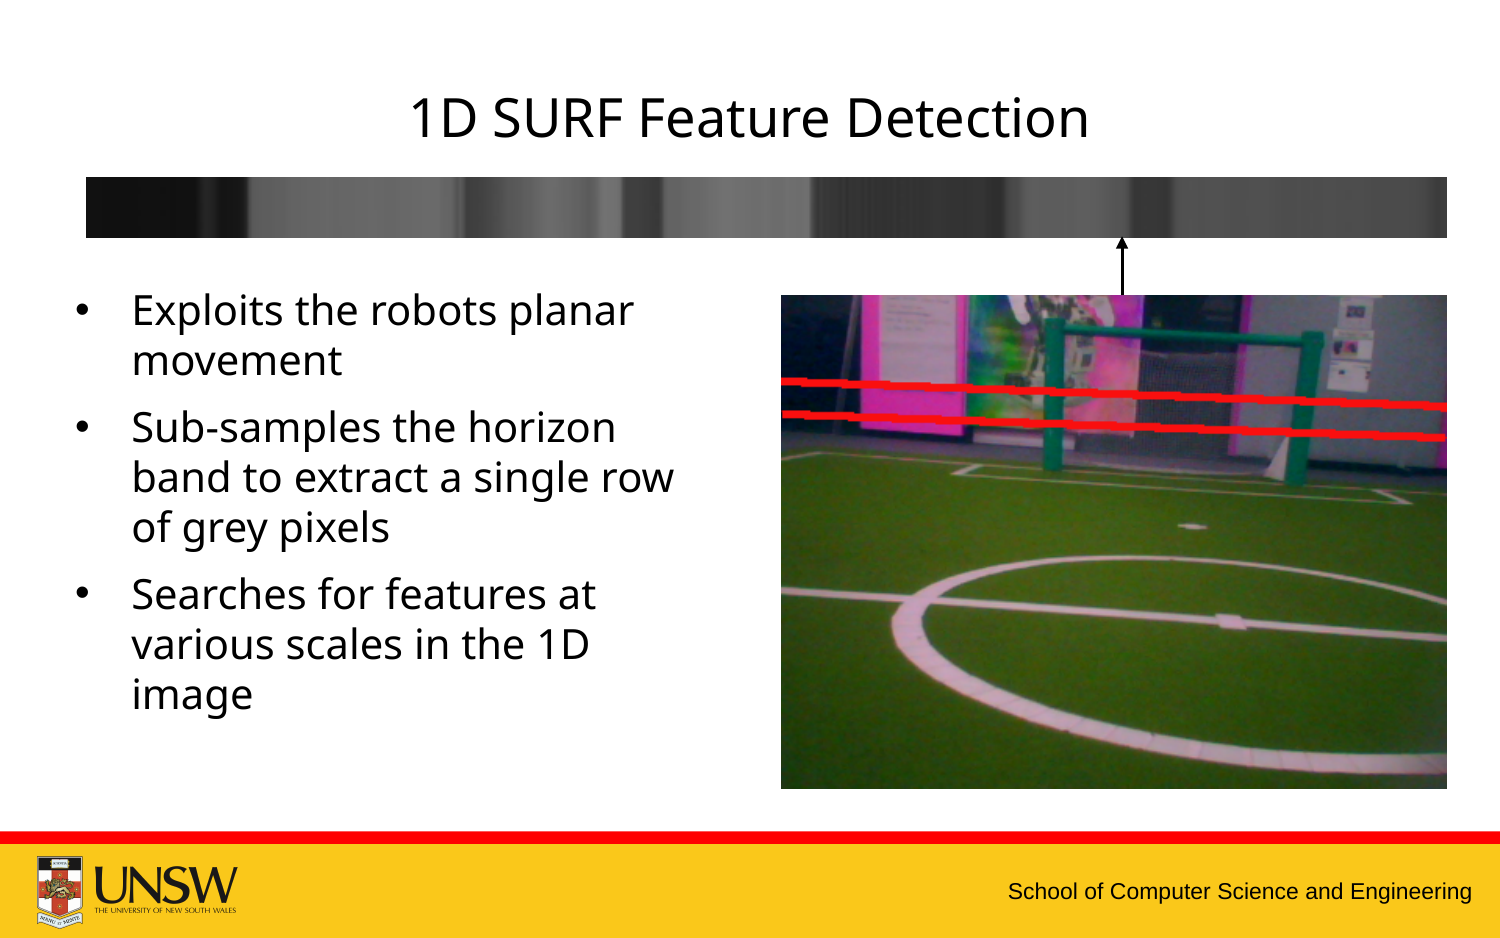

# 1D SURF Feature Detection
Exploits the robots planar movement
Sub-samples the horizon band to extract a single row of grey pixels
Searches for features at various scales in the 1D image